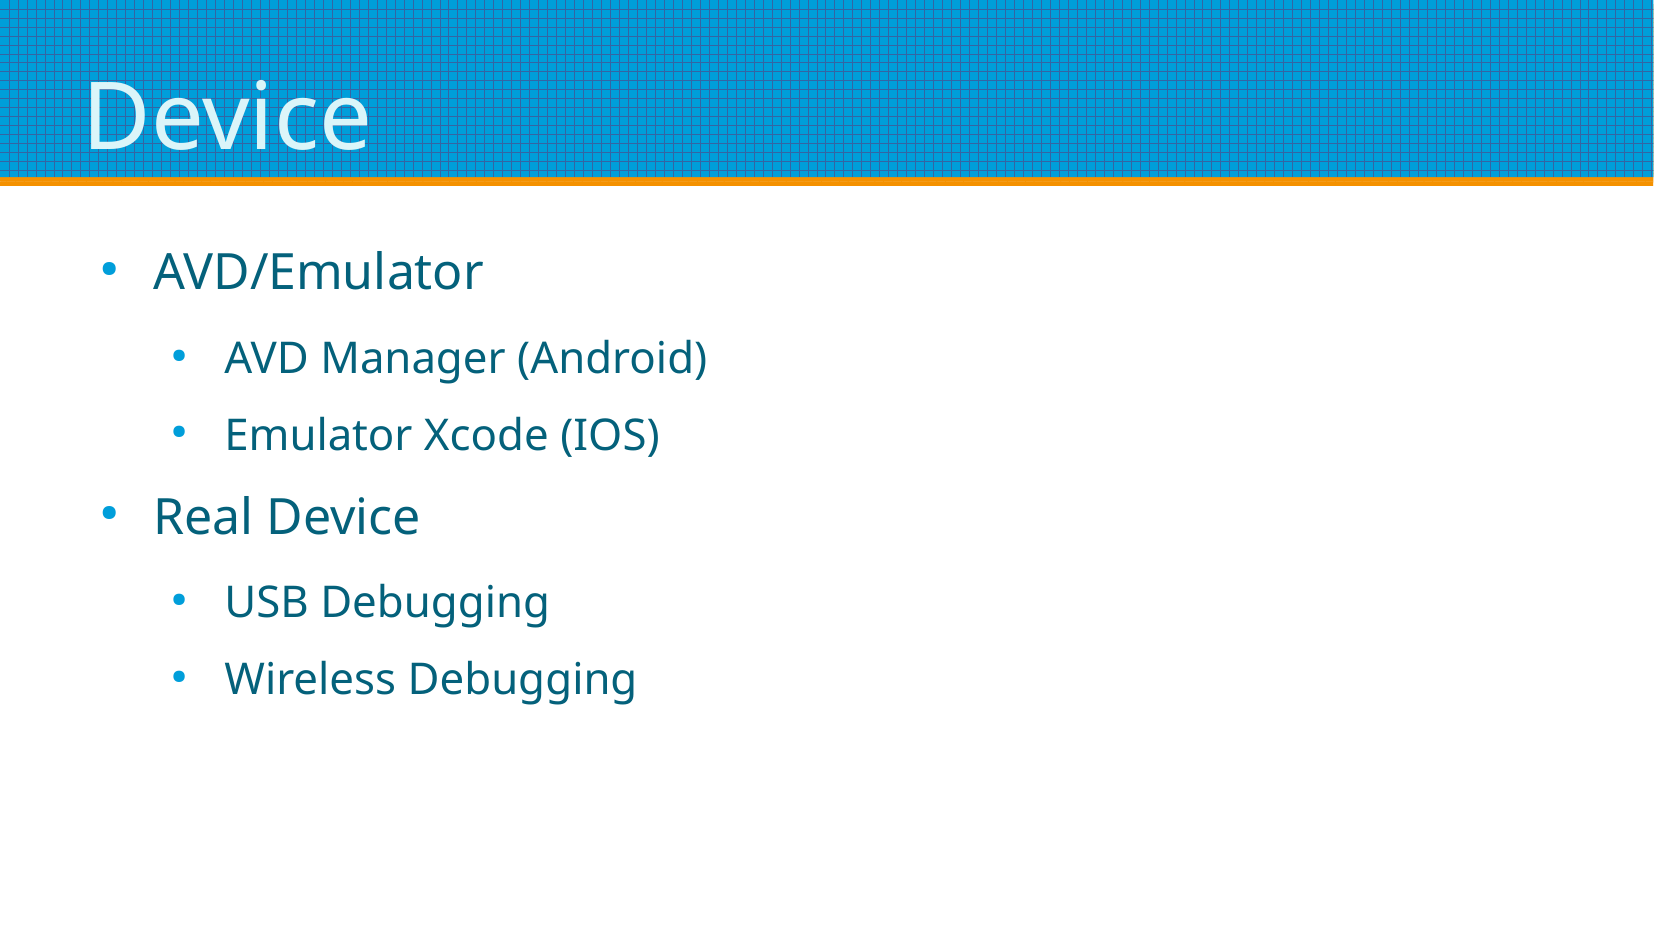

# Device
AVD/Emulator
AVD Manager (Android)
Emulator Xcode (IOS)
Real Device
USB Debugging
Wireless Debugging